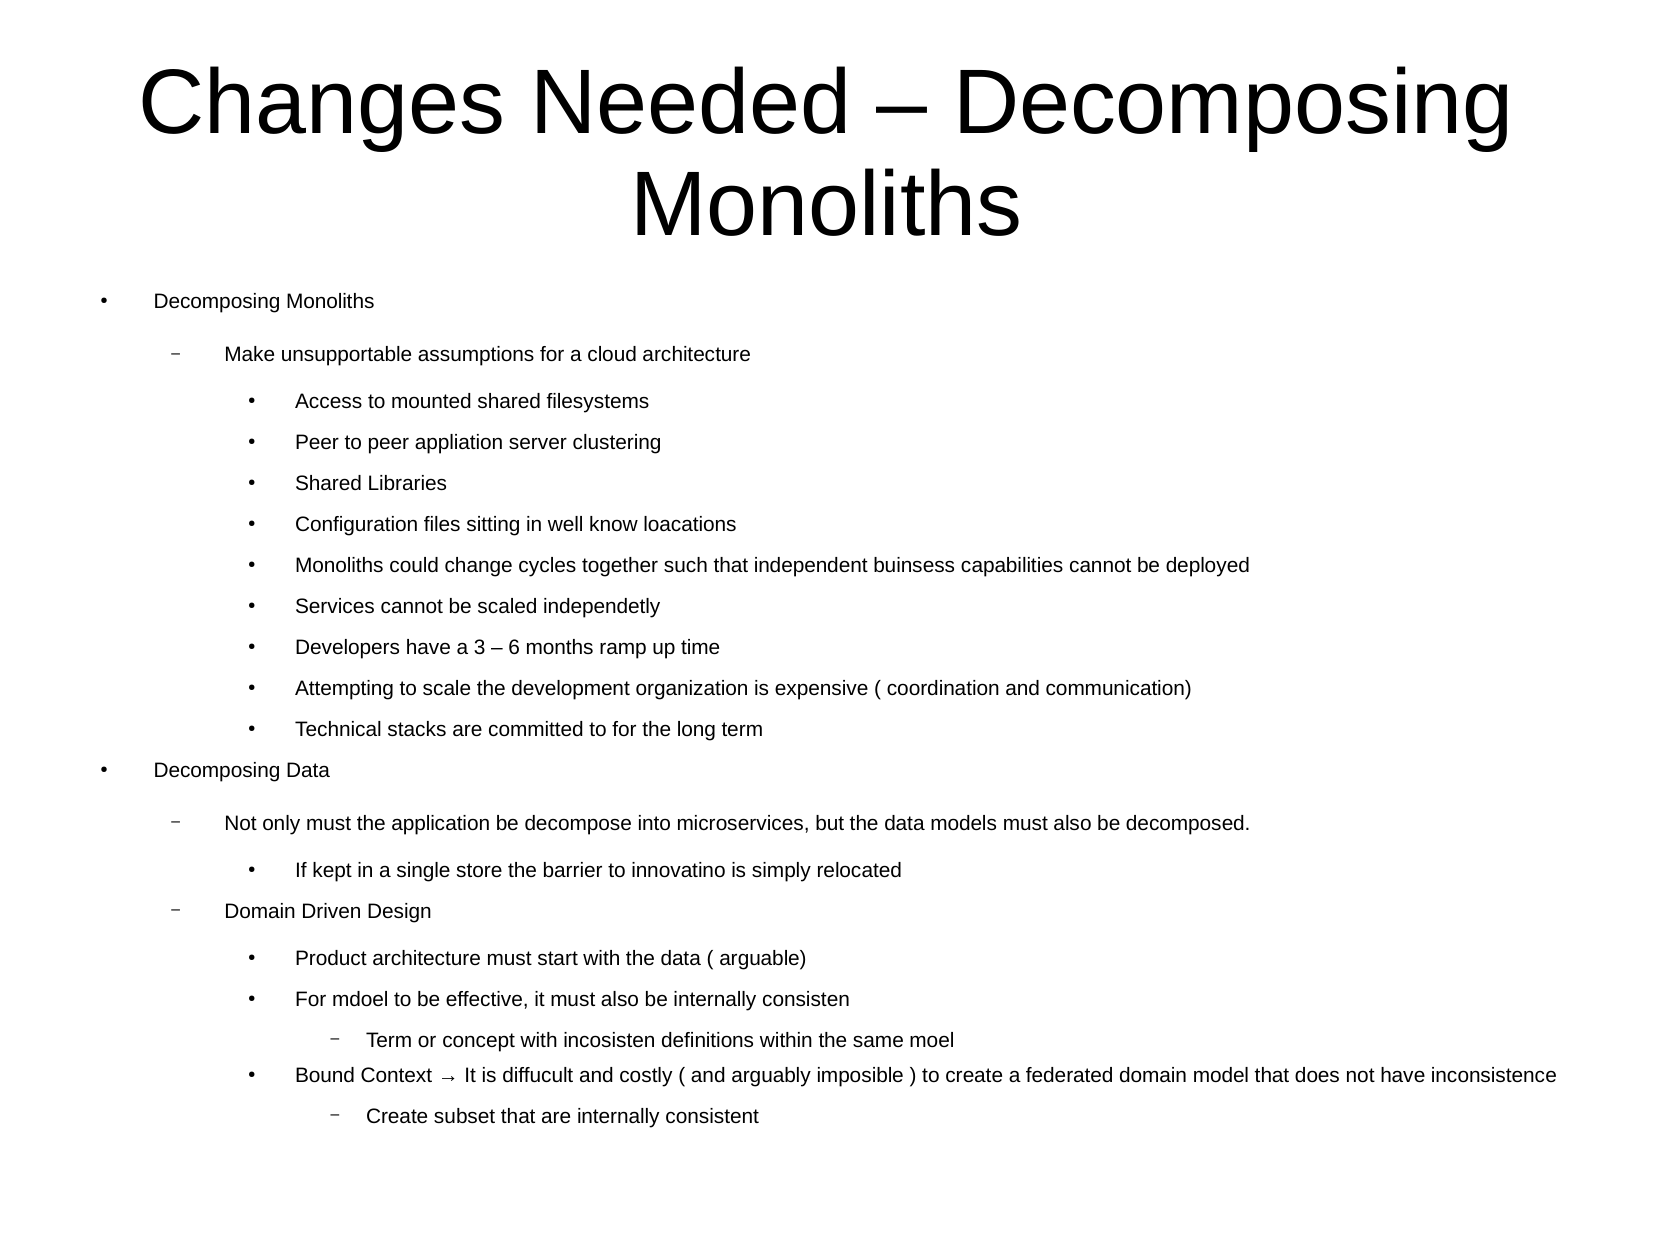

# Changes Needed – Decomposing Monoliths
Decomposing Monoliths
Make unsupportable assumptions for a cloud architecture
Access to mounted shared filesystems
Peer to peer appliation server clustering
Shared Libraries
Configuration files sitting in well know loacations
Monoliths could change cycles together such that independent buinsess capabilities cannot be deployed
Services cannot be scaled independetly
Developers have a 3 – 6 months ramp up time
Attempting to scale the development organization is expensive ( coordination and communication)
Technical stacks are committed to for the long term
Decomposing Data
Not only must the application be decompose into microservices, but the data models must also be decomposed.
If kept in a single store the barrier to innovatino is simply relocated
Domain Driven Design
Product architecture must start with the data ( arguable)
For mdoel to be effective, it must also be internally consisten
Term or concept with incosisten definitions within the same moel
Bound Context → It is diffucult and costly ( and arguably imposible ) to create a federated domain model that does not have inconsistence
Create subset that are internally consistent